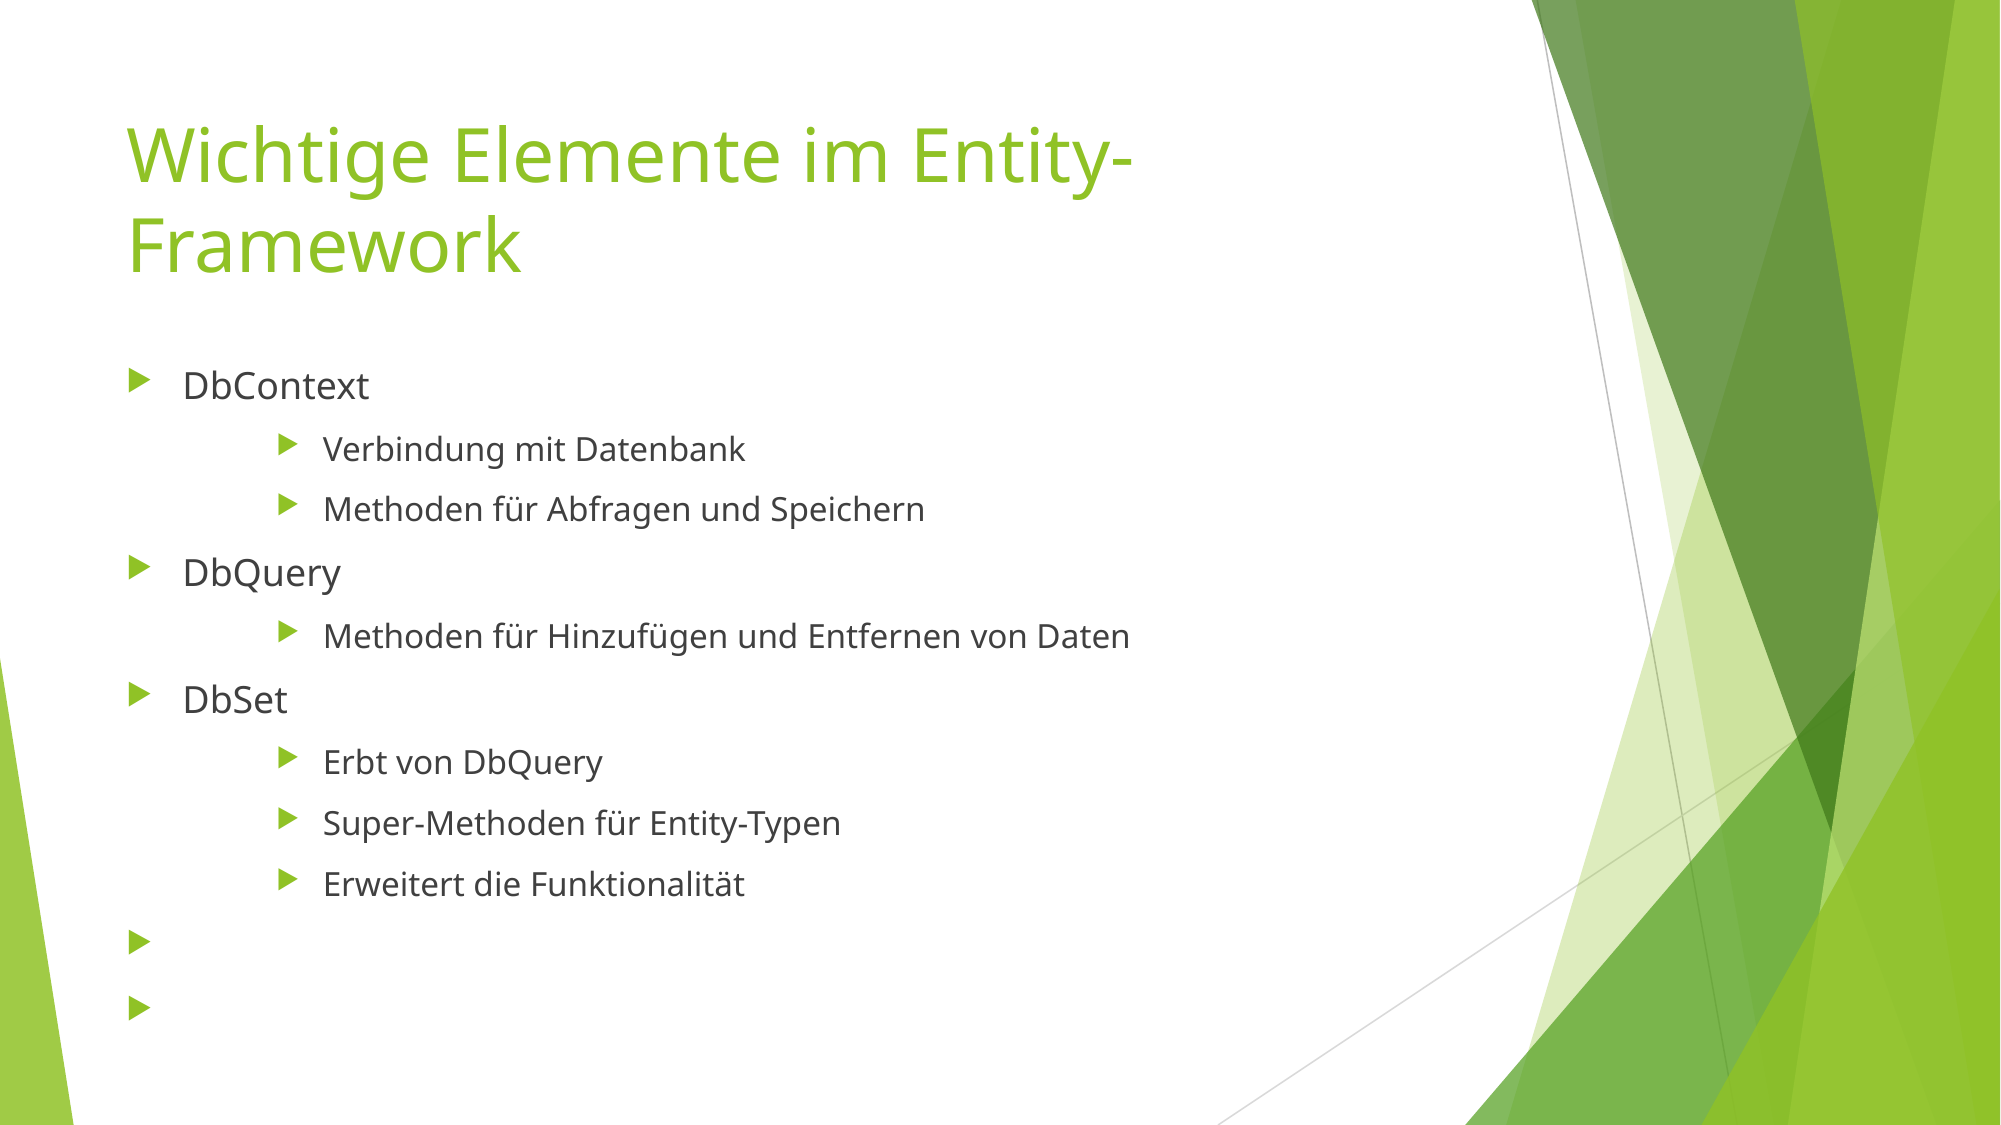

# Wichtige Elemente im Entity-Framework
DbContext
Verbindung mit Datenbank
Methoden für Abfragen und Speichern
DbQuery
Methoden für Hinzufügen und Entfernen von Daten
DbSet
Erbt von DbQuery
Super-Methoden für Entity-Typen
Erweitert die Funktionalität